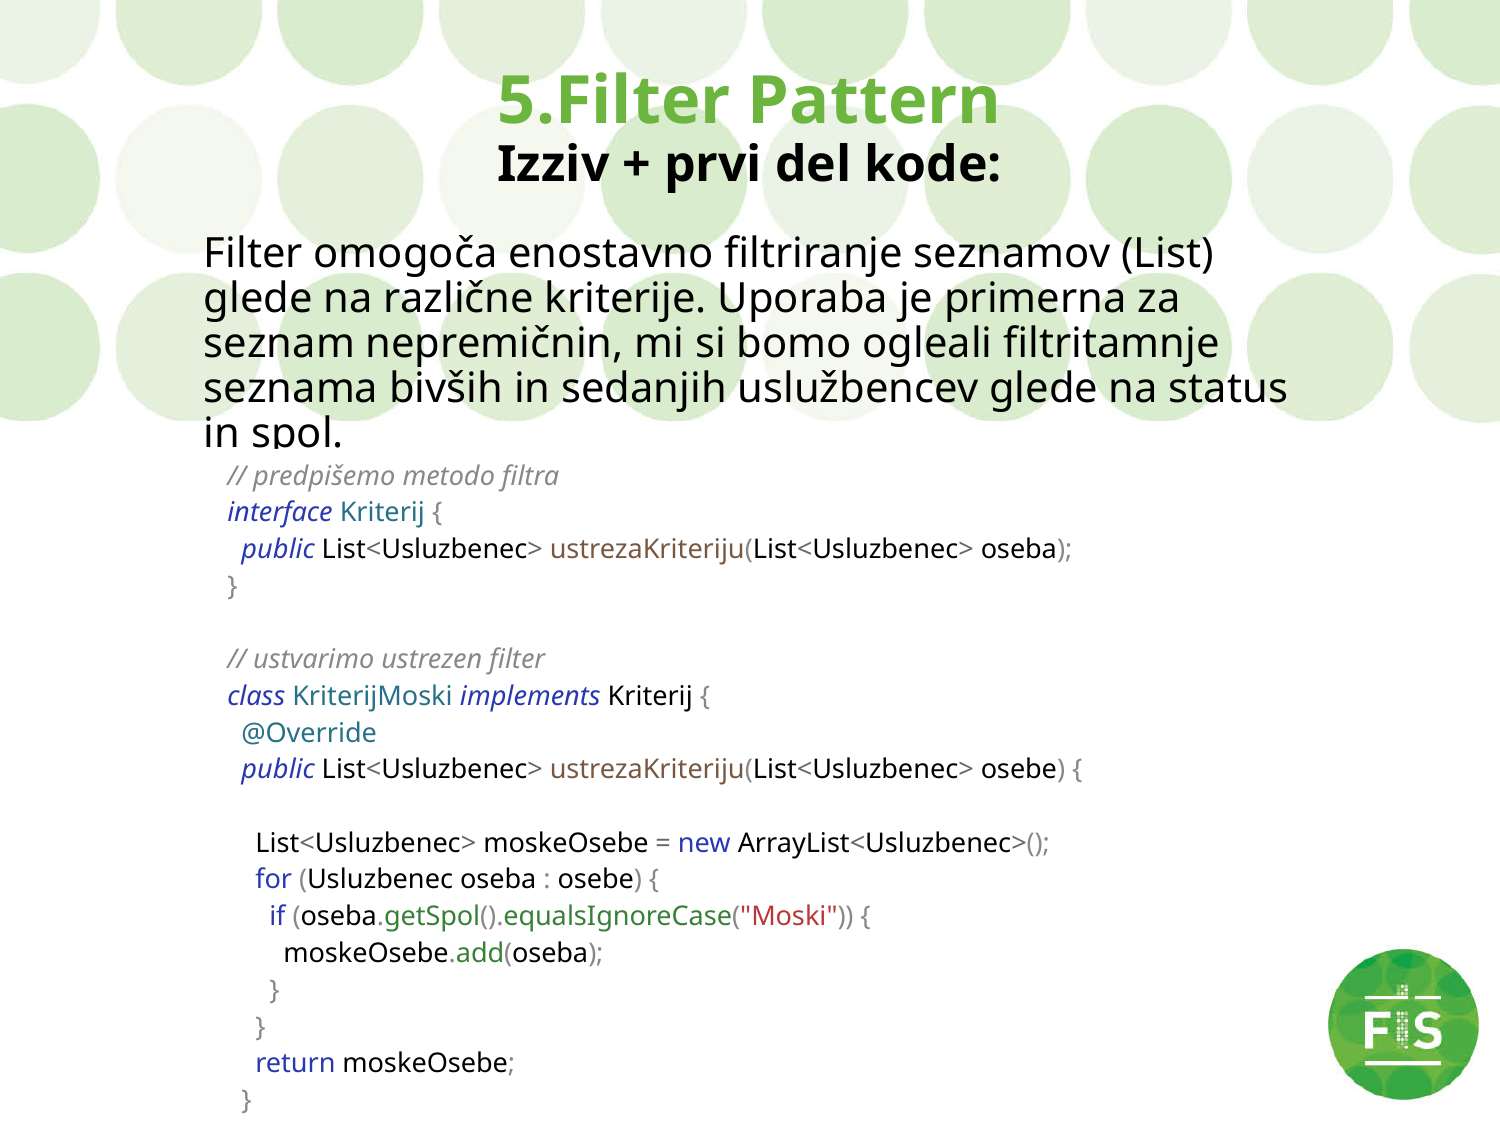

# 5.Filter Pattern Izziv + prvi del kode:
Filter omogoča enostavno filtriranje seznamov (List) glede na različne kriterije. Uporaba je primerna za seznam nepremičnin, mi si bomo ogleali filtritamnje seznama bivših in sedanjih uslužbencev glede na status in spol.
// predpišemo metodo filtra
interface Kriterij {
 public List<Usluzbenec> ustrezaKriteriju(List<Usluzbenec> oseba);
}
// ustvarimo ustrezen filter
class KriterijMoski implements Kriterij {
 @Override
 public List<Usluzbenec> ustrezaKriteriju(List<Usluzbenec> osebe) {
 List<Usluzbenec> moskeOsebe = new ArrayList<Usluzbenec>();
 for (Usluzbenec oseba : osebe) {
 if (oseba.getSpol().equalsIgnoreCase("Moski")) {
 moskeOsebe.add(oseba);
 }
 }
 return moskeOsebe;
 }
}